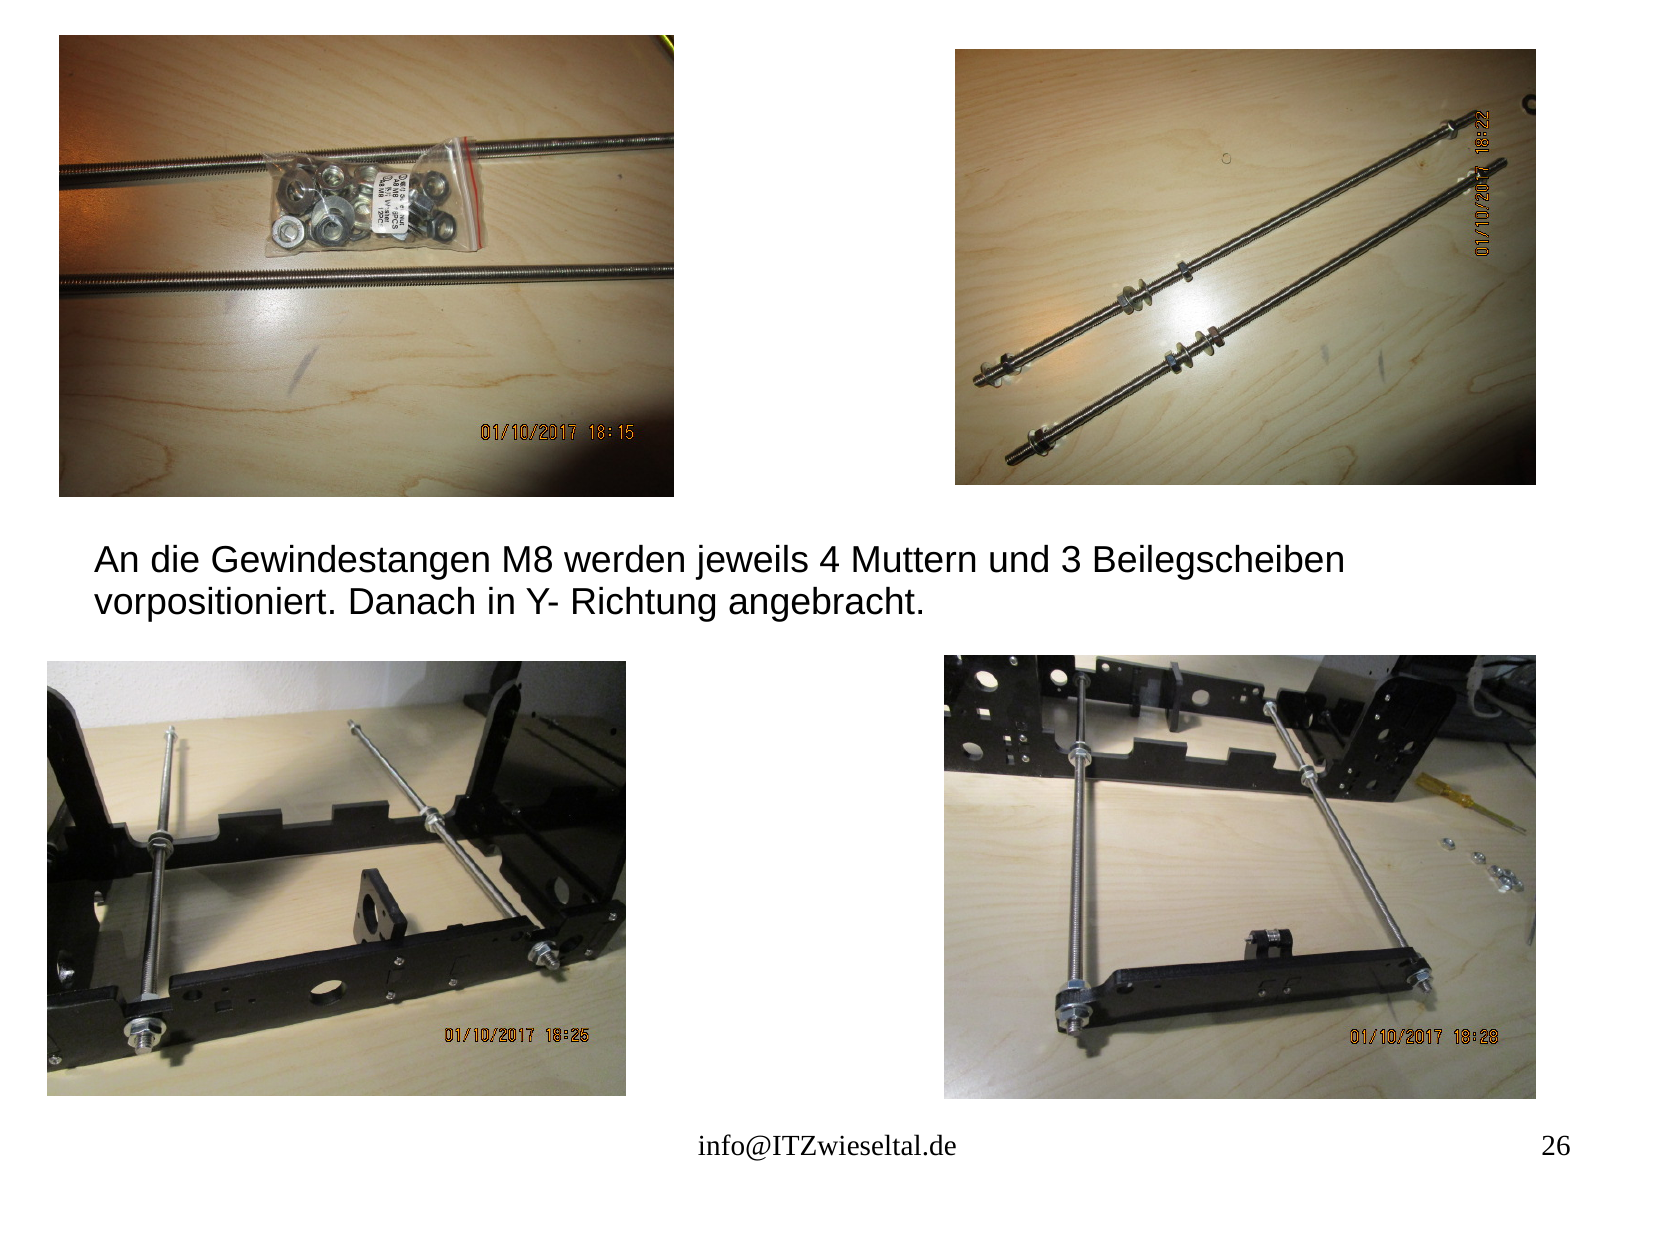

An die Gewindestangen M8 werden jeweils 4 Muttern und 3 Beilegscheiben
vorpositioniert. Danach in Y- Richtung angebracht.
info@ITZwieseltal.de
26